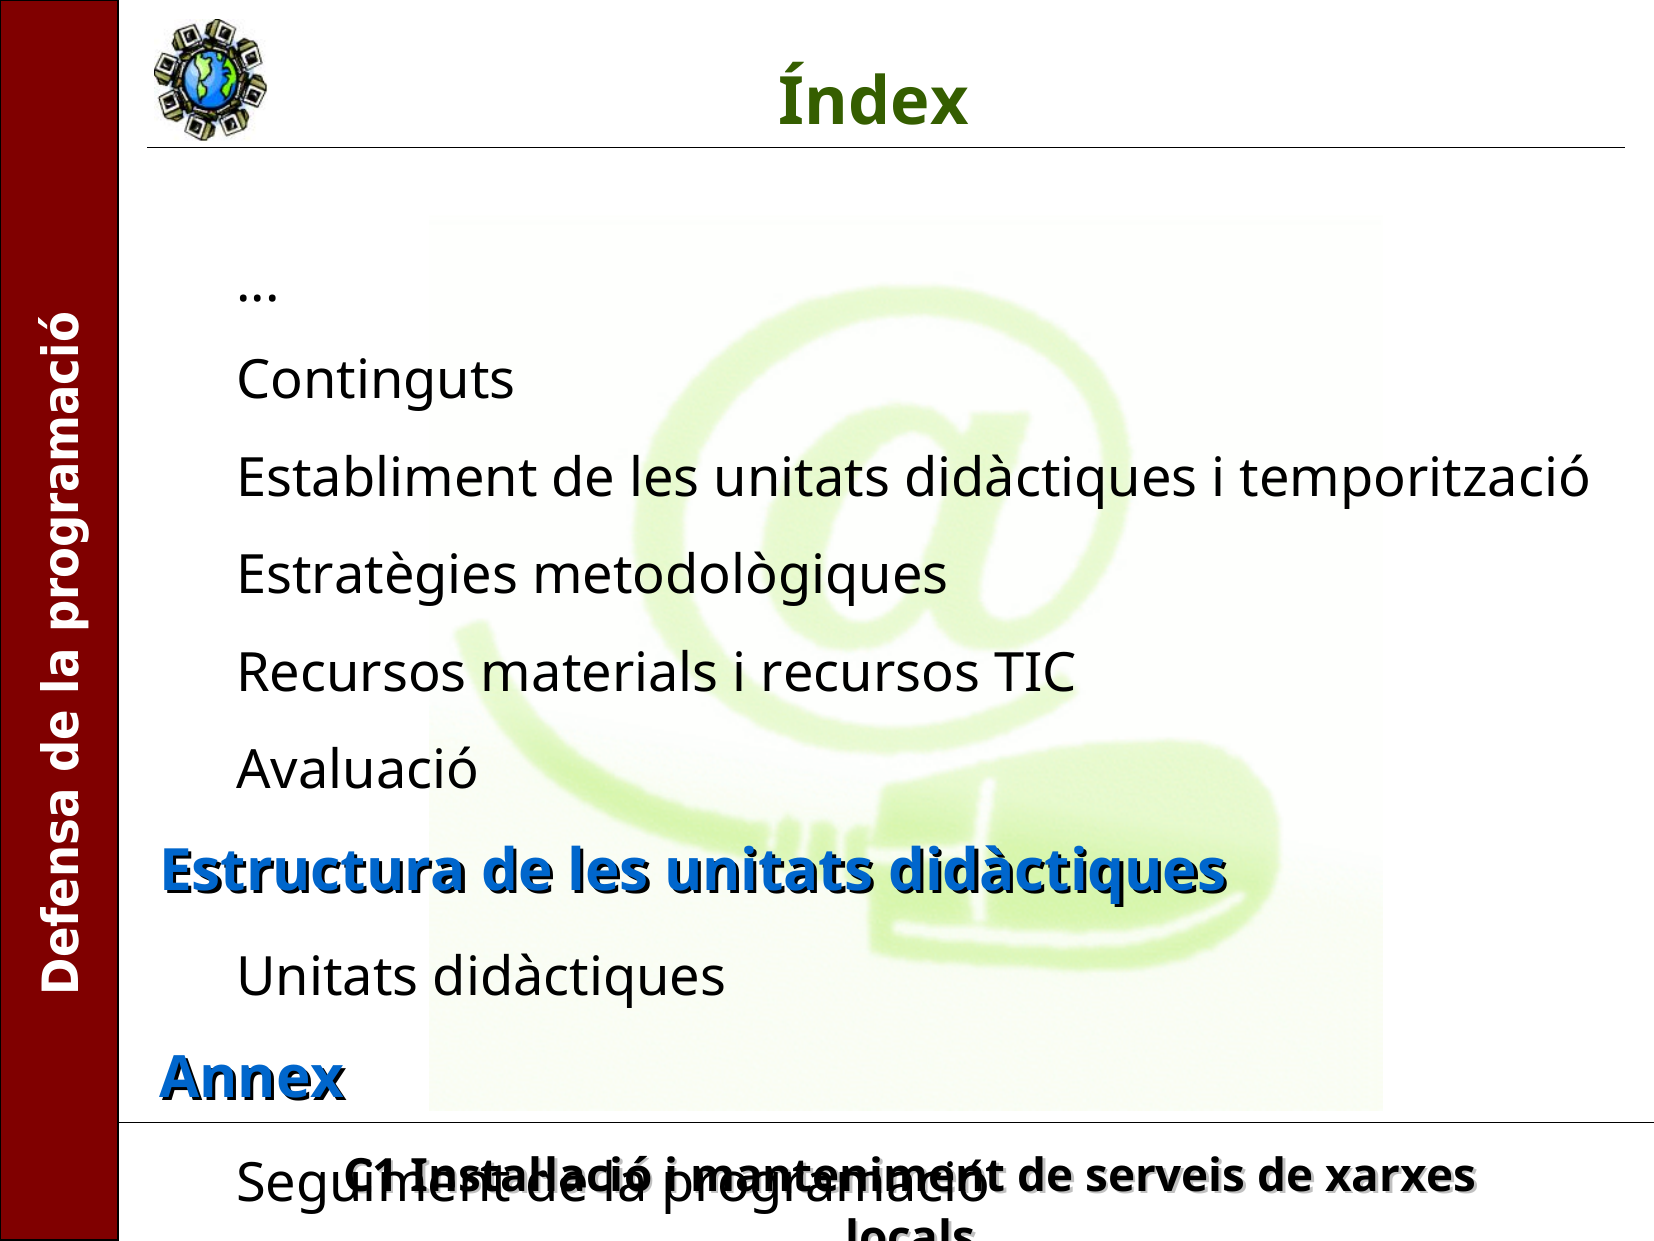

# Índex
...
Continguts
Establiment de les unitats didàctiques i temporització
Estratègies metodològiques
Recursos materials i recursos TIC
Avaluació
Estructura de les unitats didàctiques
Unitats didàctiques
Annex
Seguiment de la programació